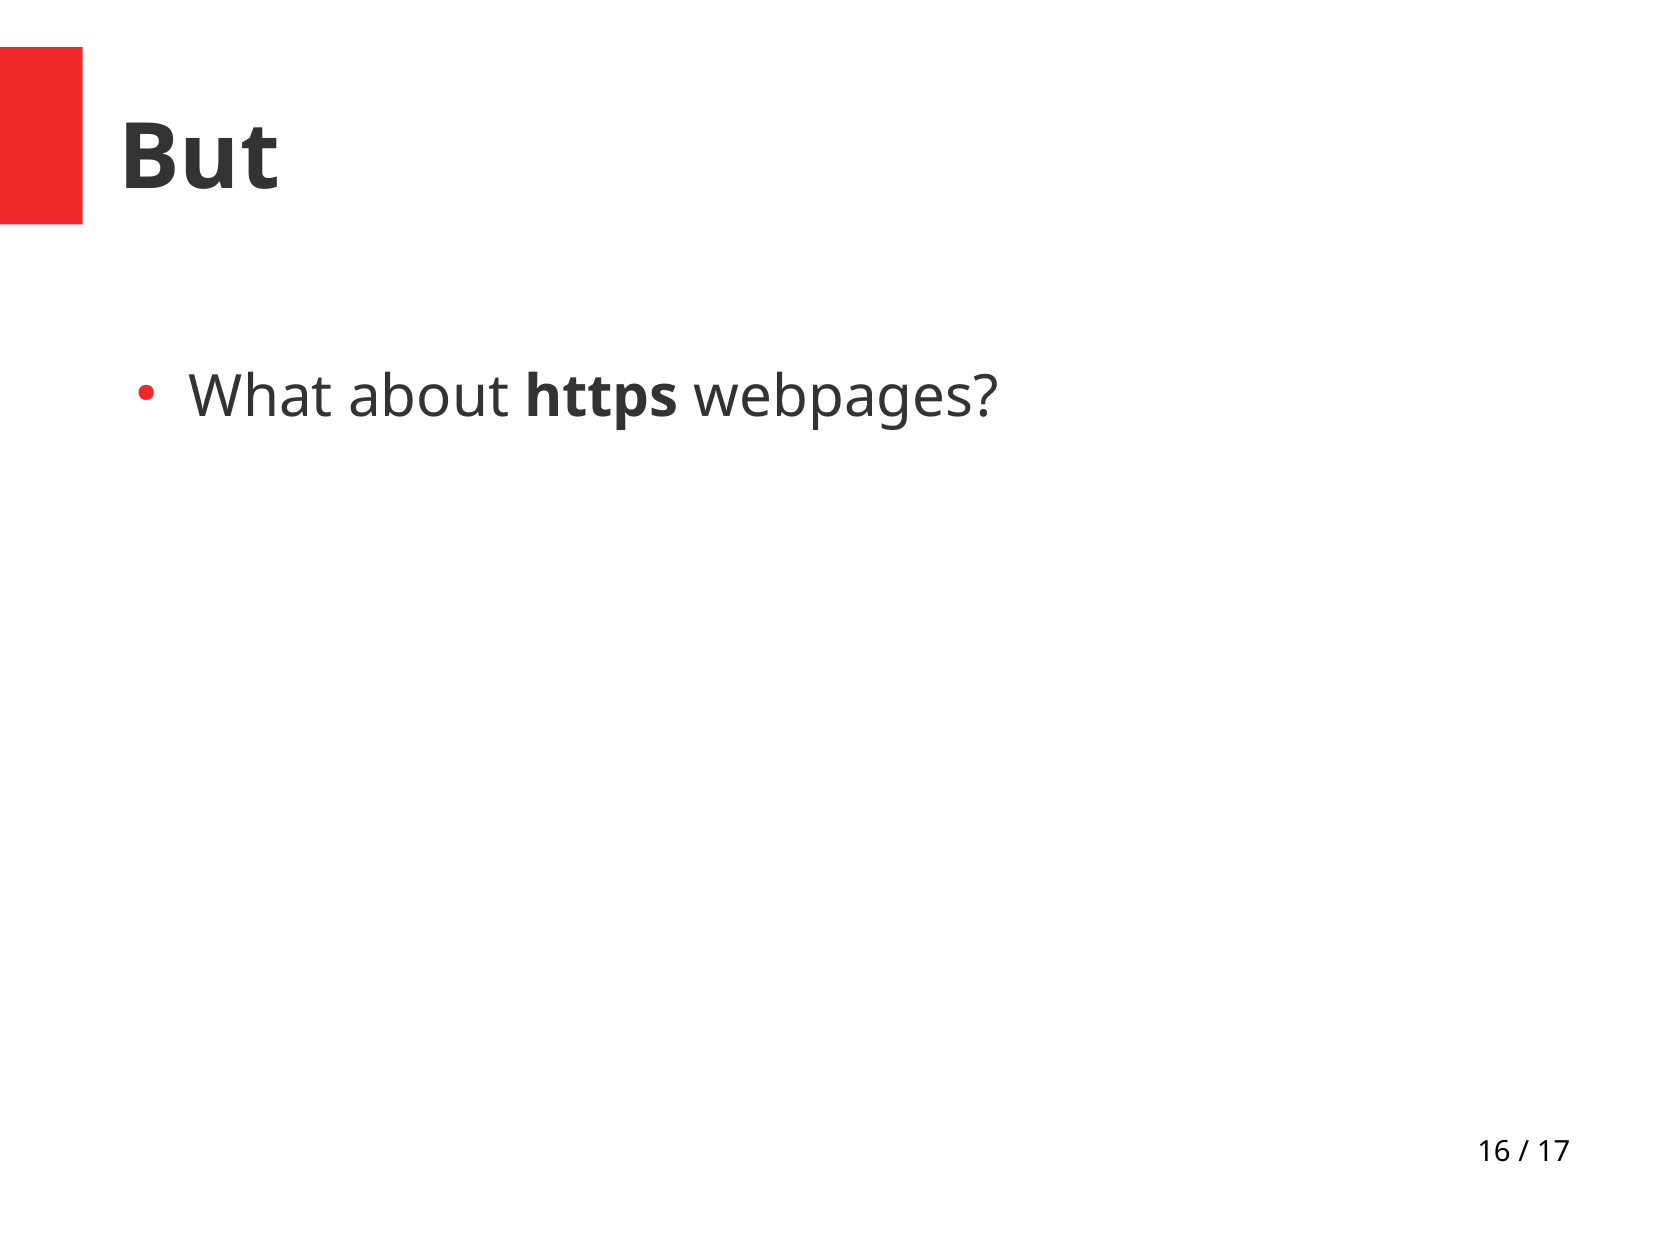

# But
What about https webpages?
16